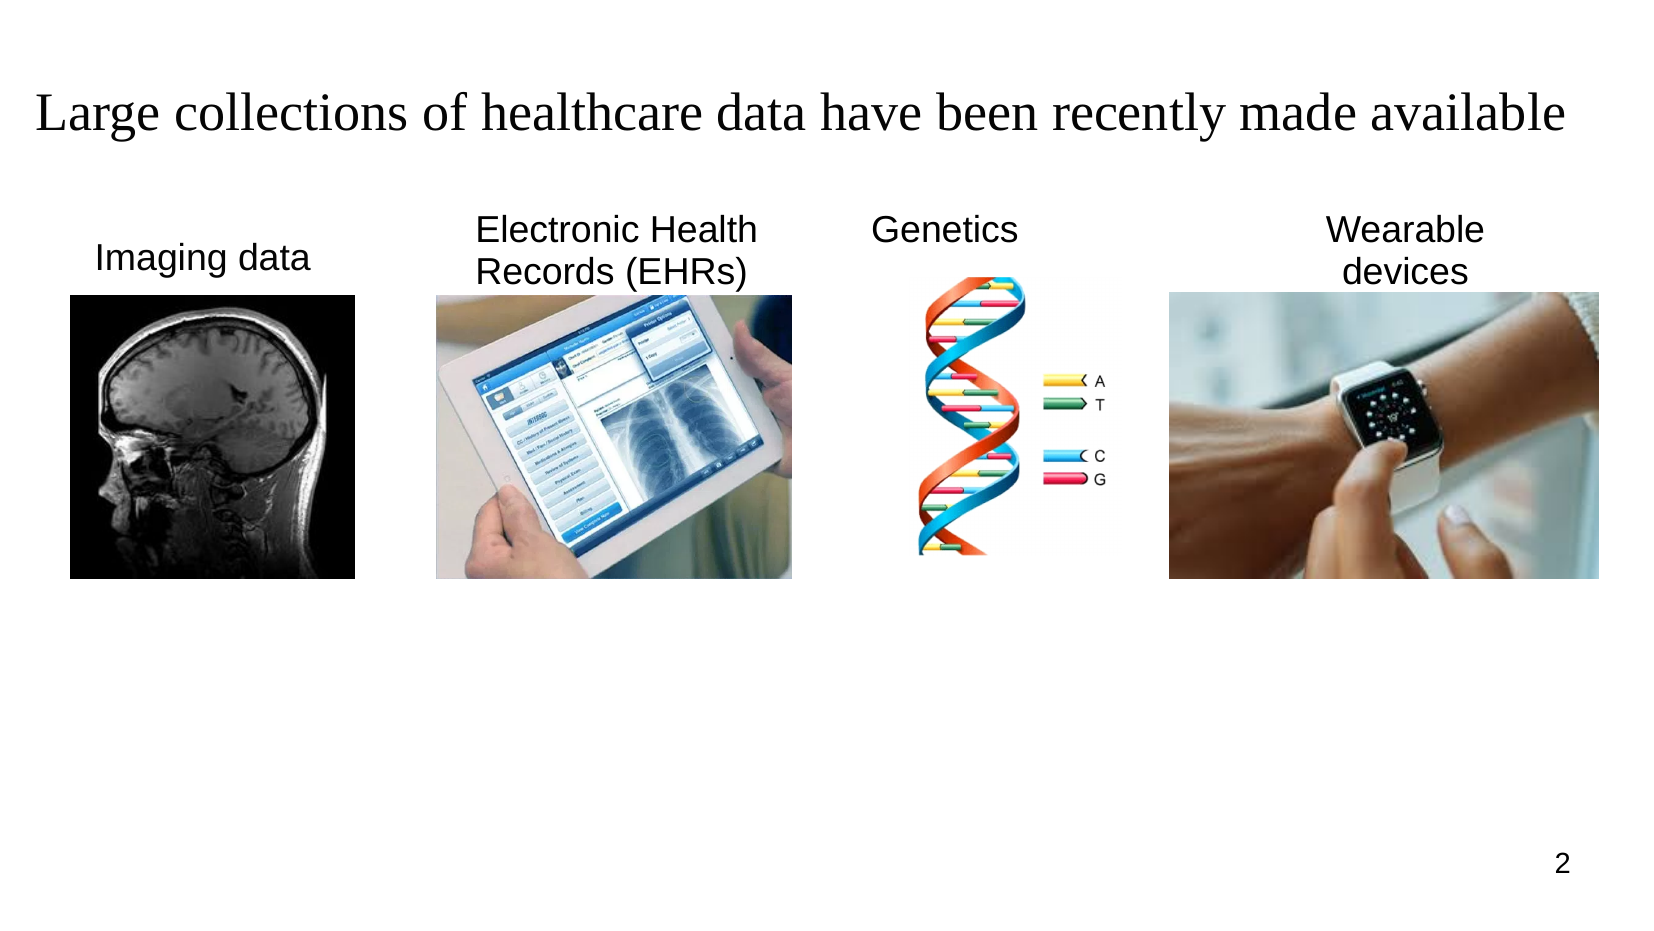

# Large collections of healthcare data have been recently made available
Electronic Health Records (EHRs)
Genetics
Wearable
devices
Imaging data
2